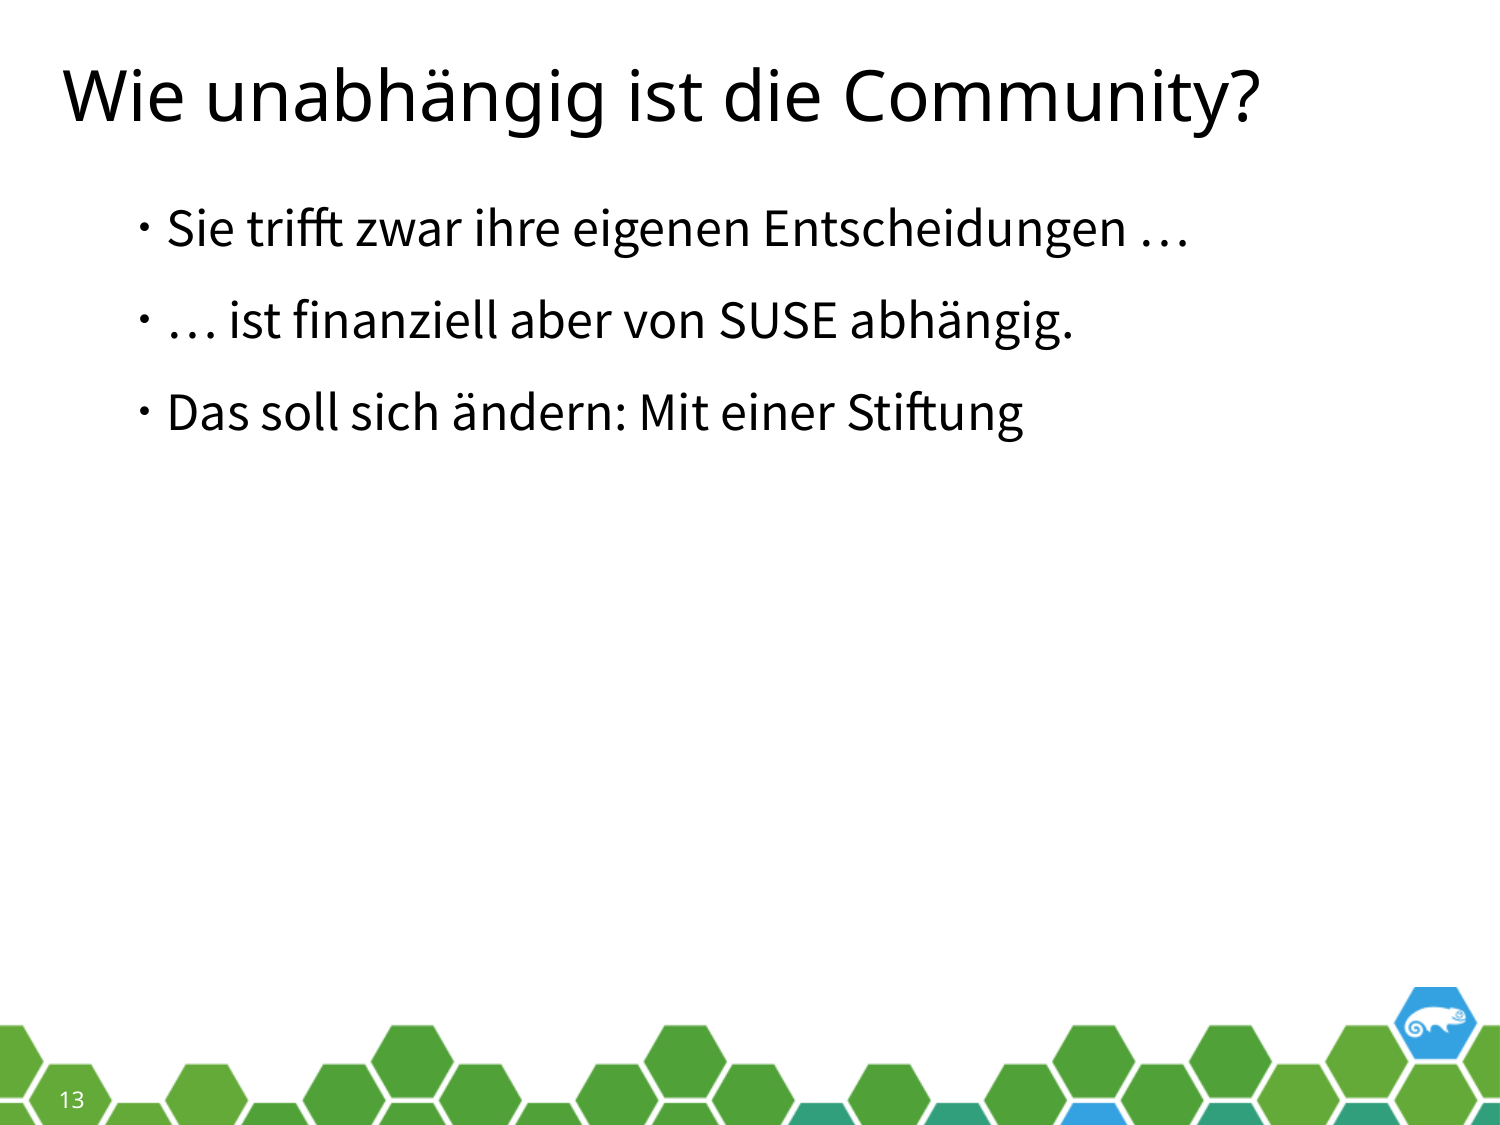

# Wie unabhängig ist die Community?
Sie trifft zwar ihre eigenen Entscheidungen …
… ist finanziell aber von SUSE abhängig.
Das soll sich ändern: Mit einer Stiftung